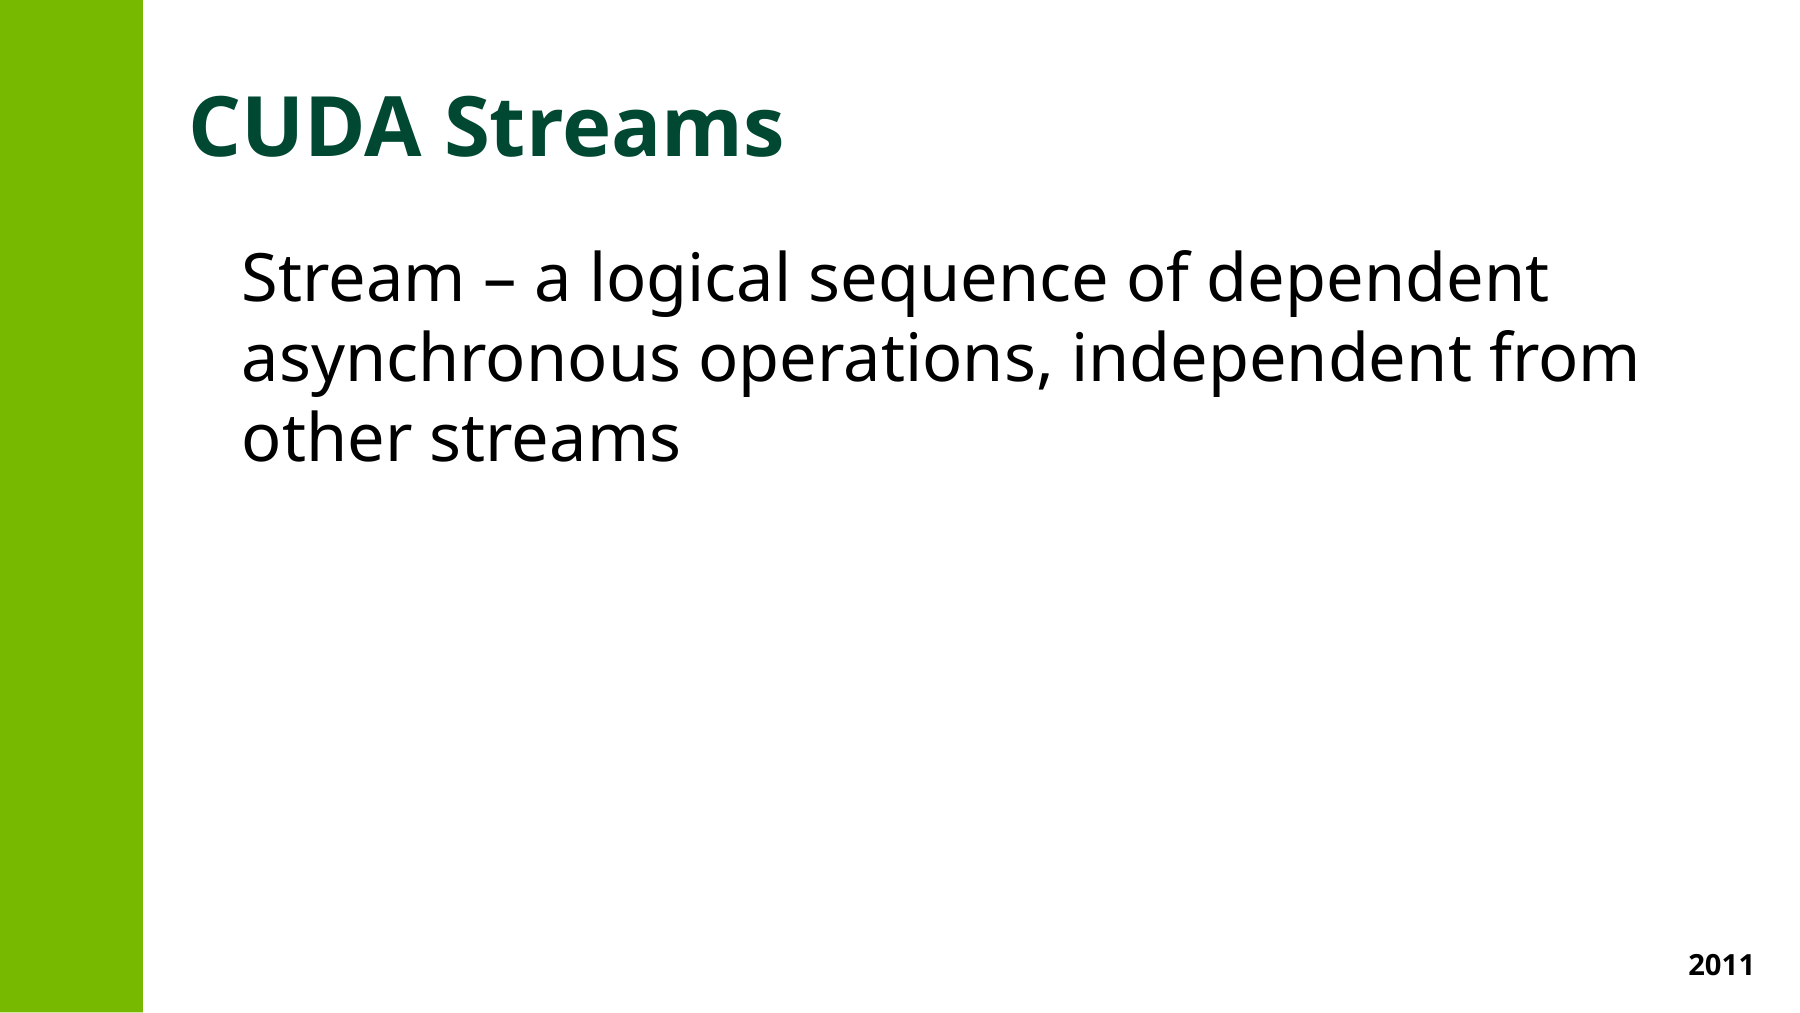

# CUDA Streams
Stream – a logical sequence of dependent asynchronous operations, independent from other streams